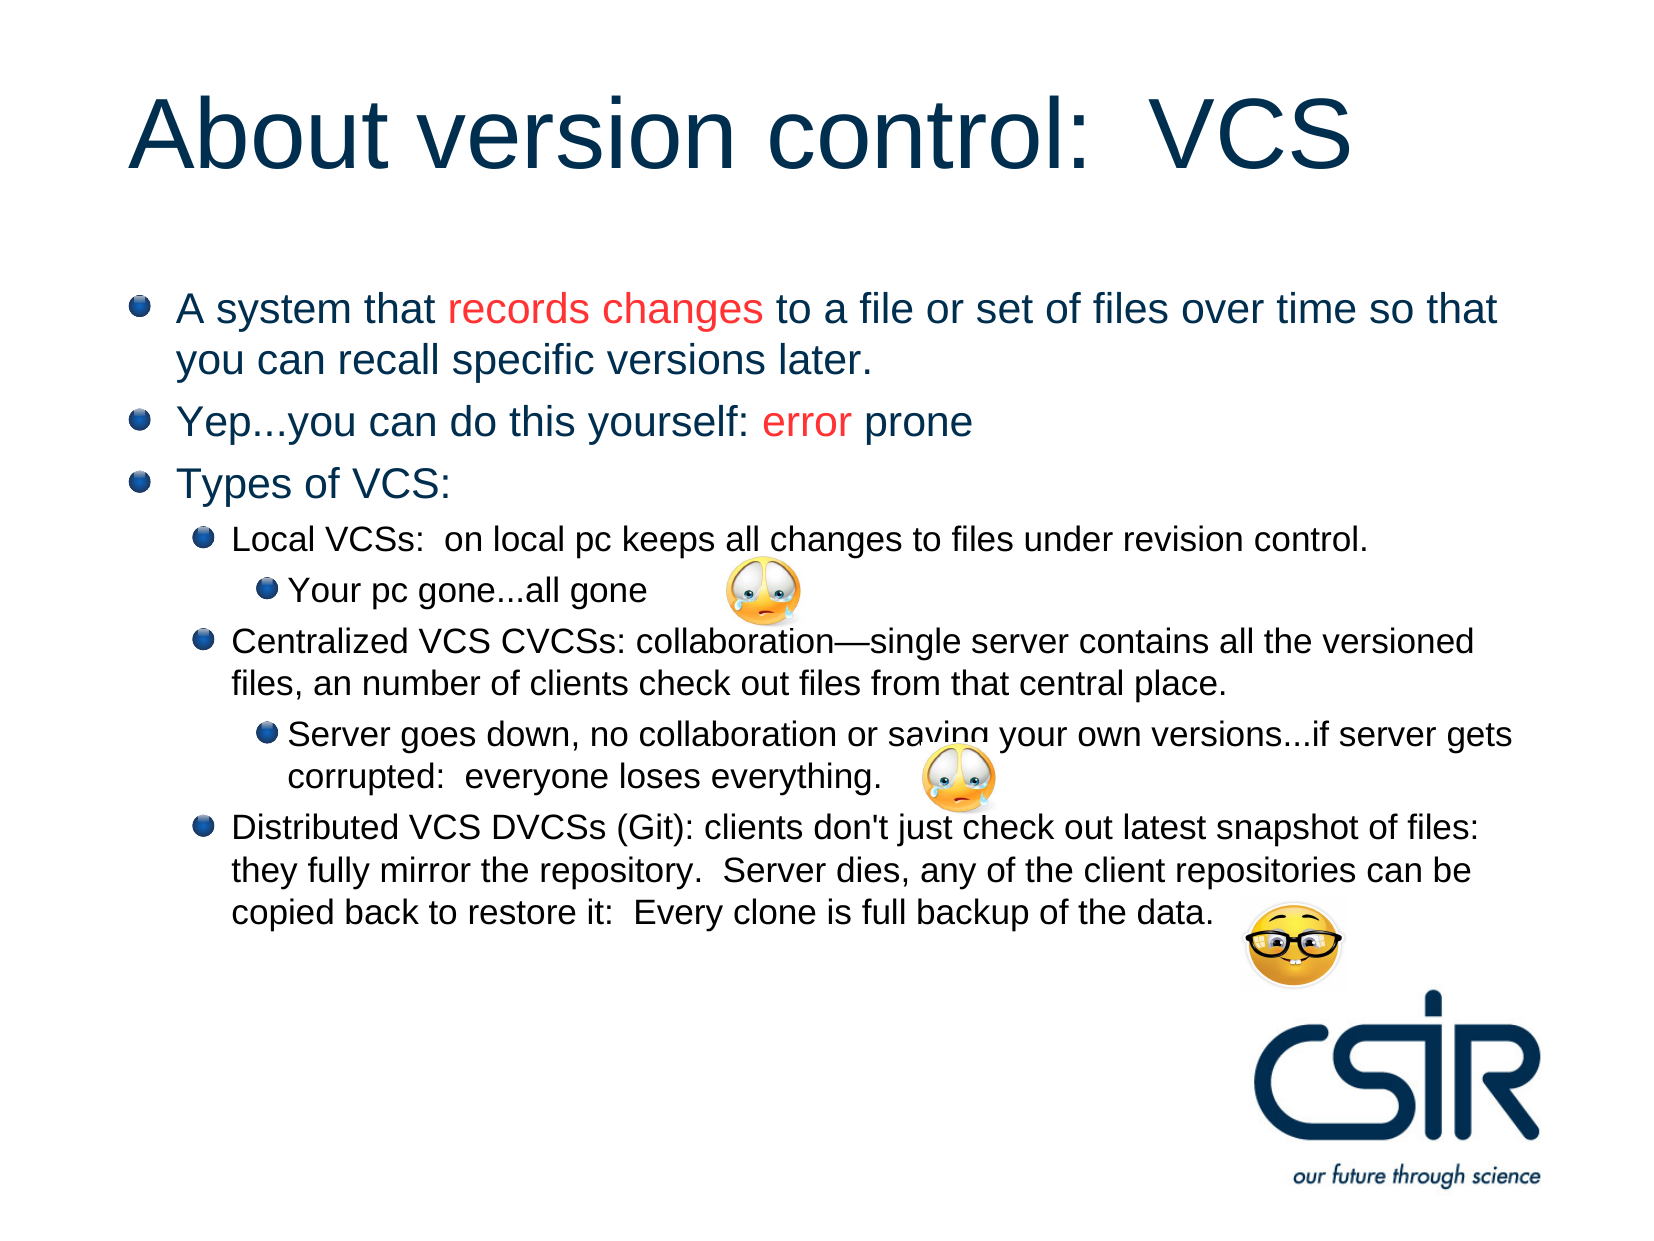

# About version control: VCS
A system that records changes to a file or set of files over time so that you can recall specific versions later.
Yep...you can do this yourself: error prone
Types of VCS:
Local VCSs: on local pc keeps all changes to files under revision control.
Your pc gone...all gone
Centralized VCS CVCSs: collaboration—single server contains all the versioned files, an number of clients check out files from that central place.
Server goes down, no collaboration or saving your own versions...if server gets corrupted: everyone loses everything.
Distributed VCS DVCSs (Git): clients don't just check out latest snapshot of files: they fully mirror the repository. Server dies, any of the client repositories can be copied back to restore it: Every clone is full backup of the data.